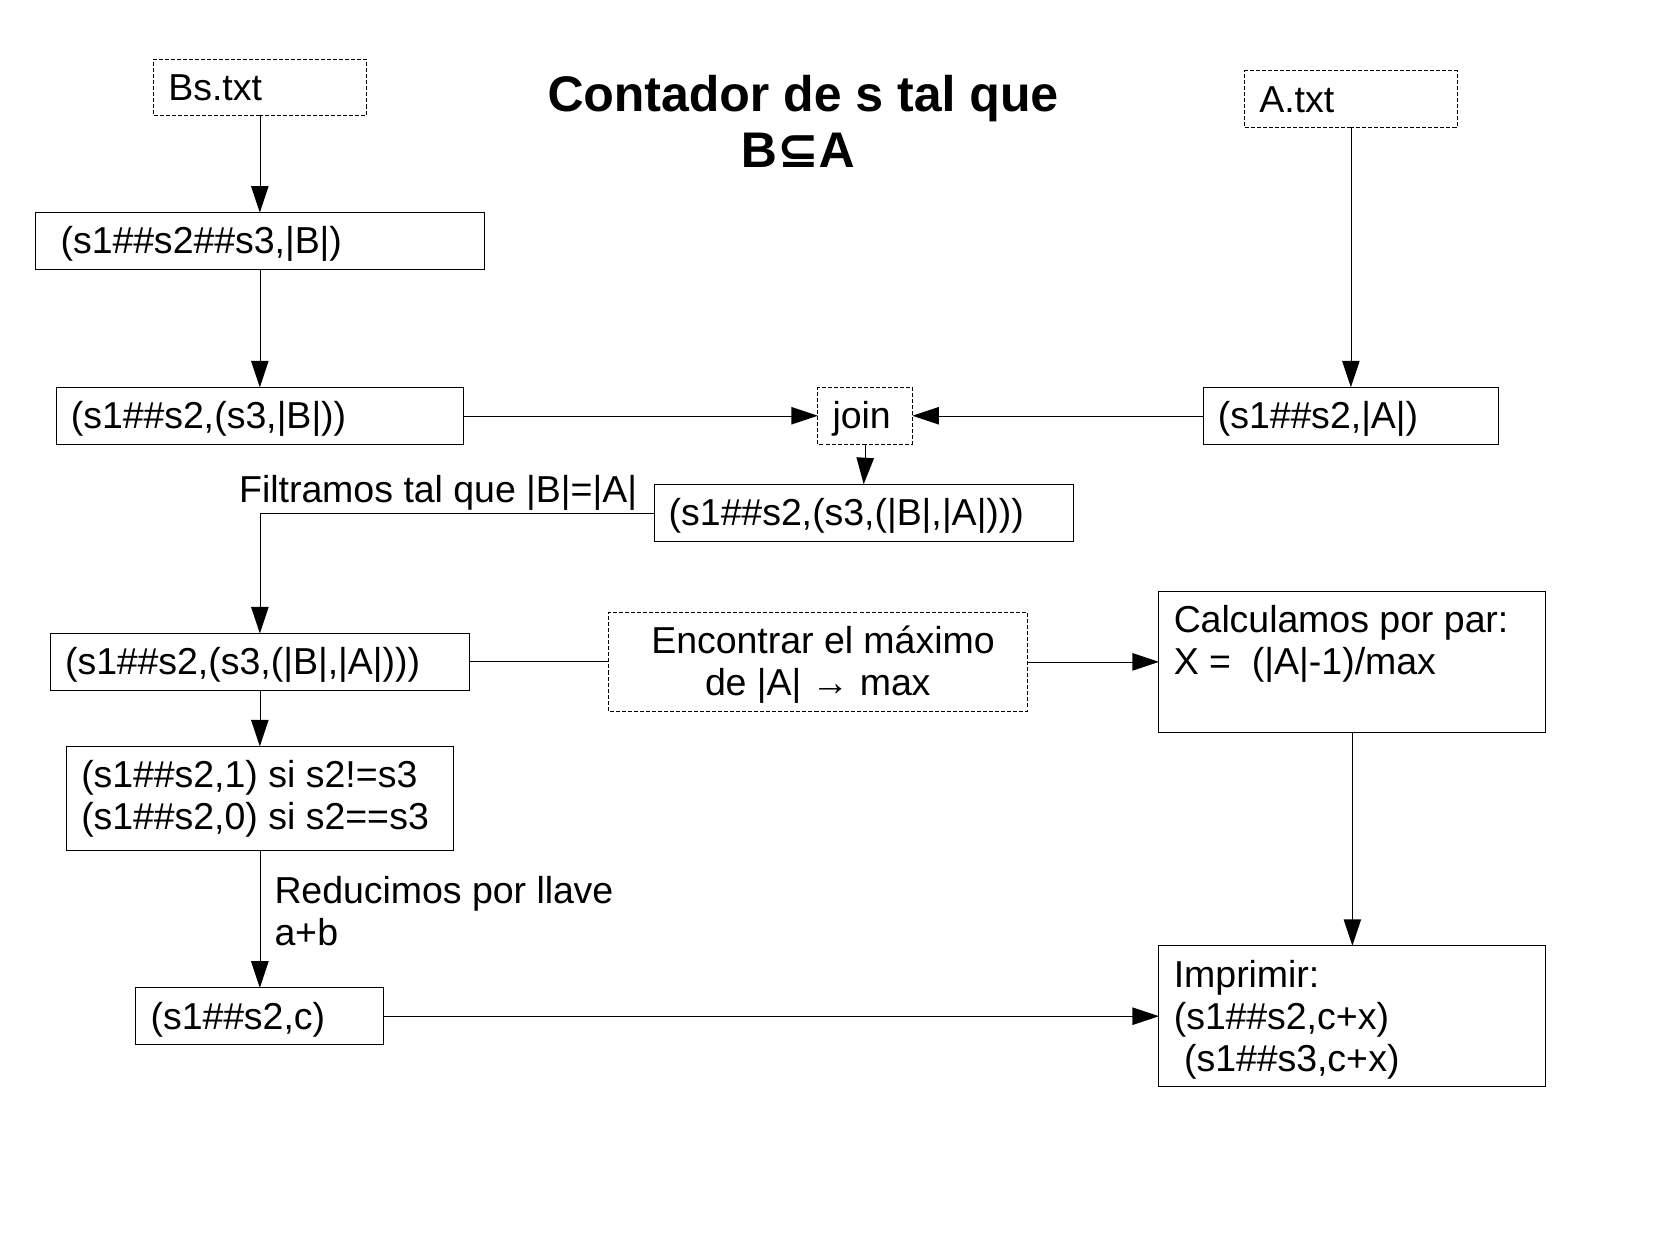

Bs.txt
Contador de s tal que B⊆A
A.txt
 (s1##s2##s3,|B|)
(s1##s2,(s3,|B|))
join
(s1##s2,|A|)
Filtramos tal que |B|=|A|
(s1##s2,(s3,(|B|,|A|)))
Calculamos por par:
X = (|A|-1)/max
 Encontrar el máximo de |A| → max
(s1##s2,(s3,(|B|,|A|)))
(s1##s2,1) si s2!=s3
(s1##s2,0) si s2==s3
Reducimos por llave a+b
Imprimir:
(s1##s2,c+x)
 (s1##s3,c+x)
(s1##s2,c)